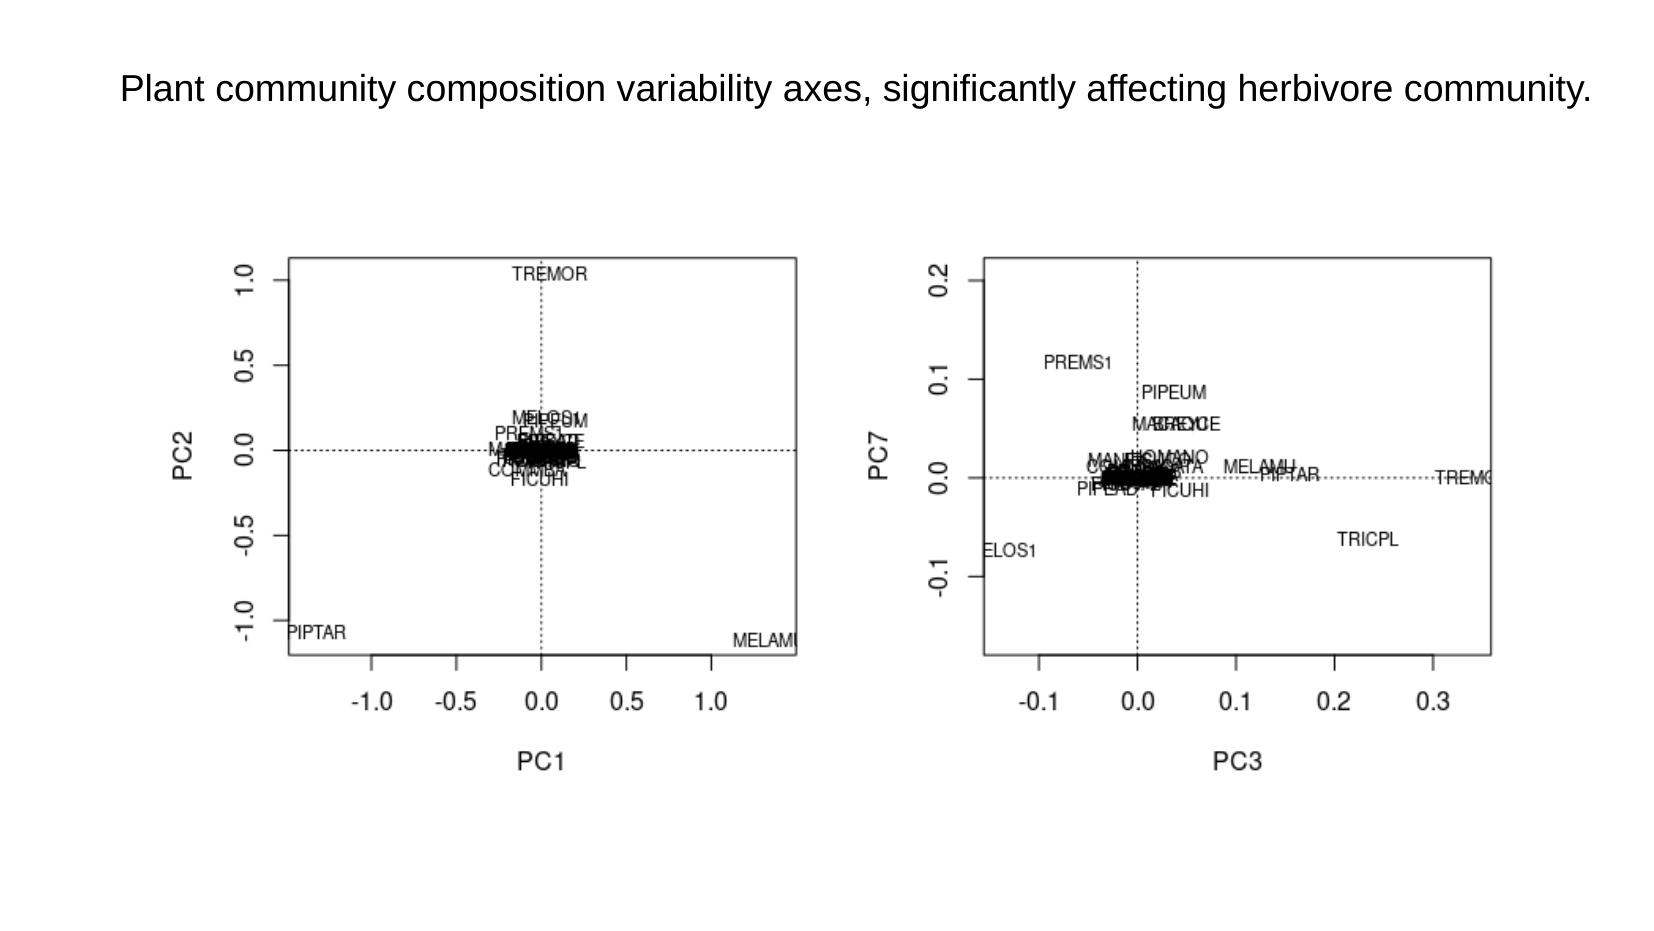

Plant community composition variability axes, significantly affecting herbivore community.